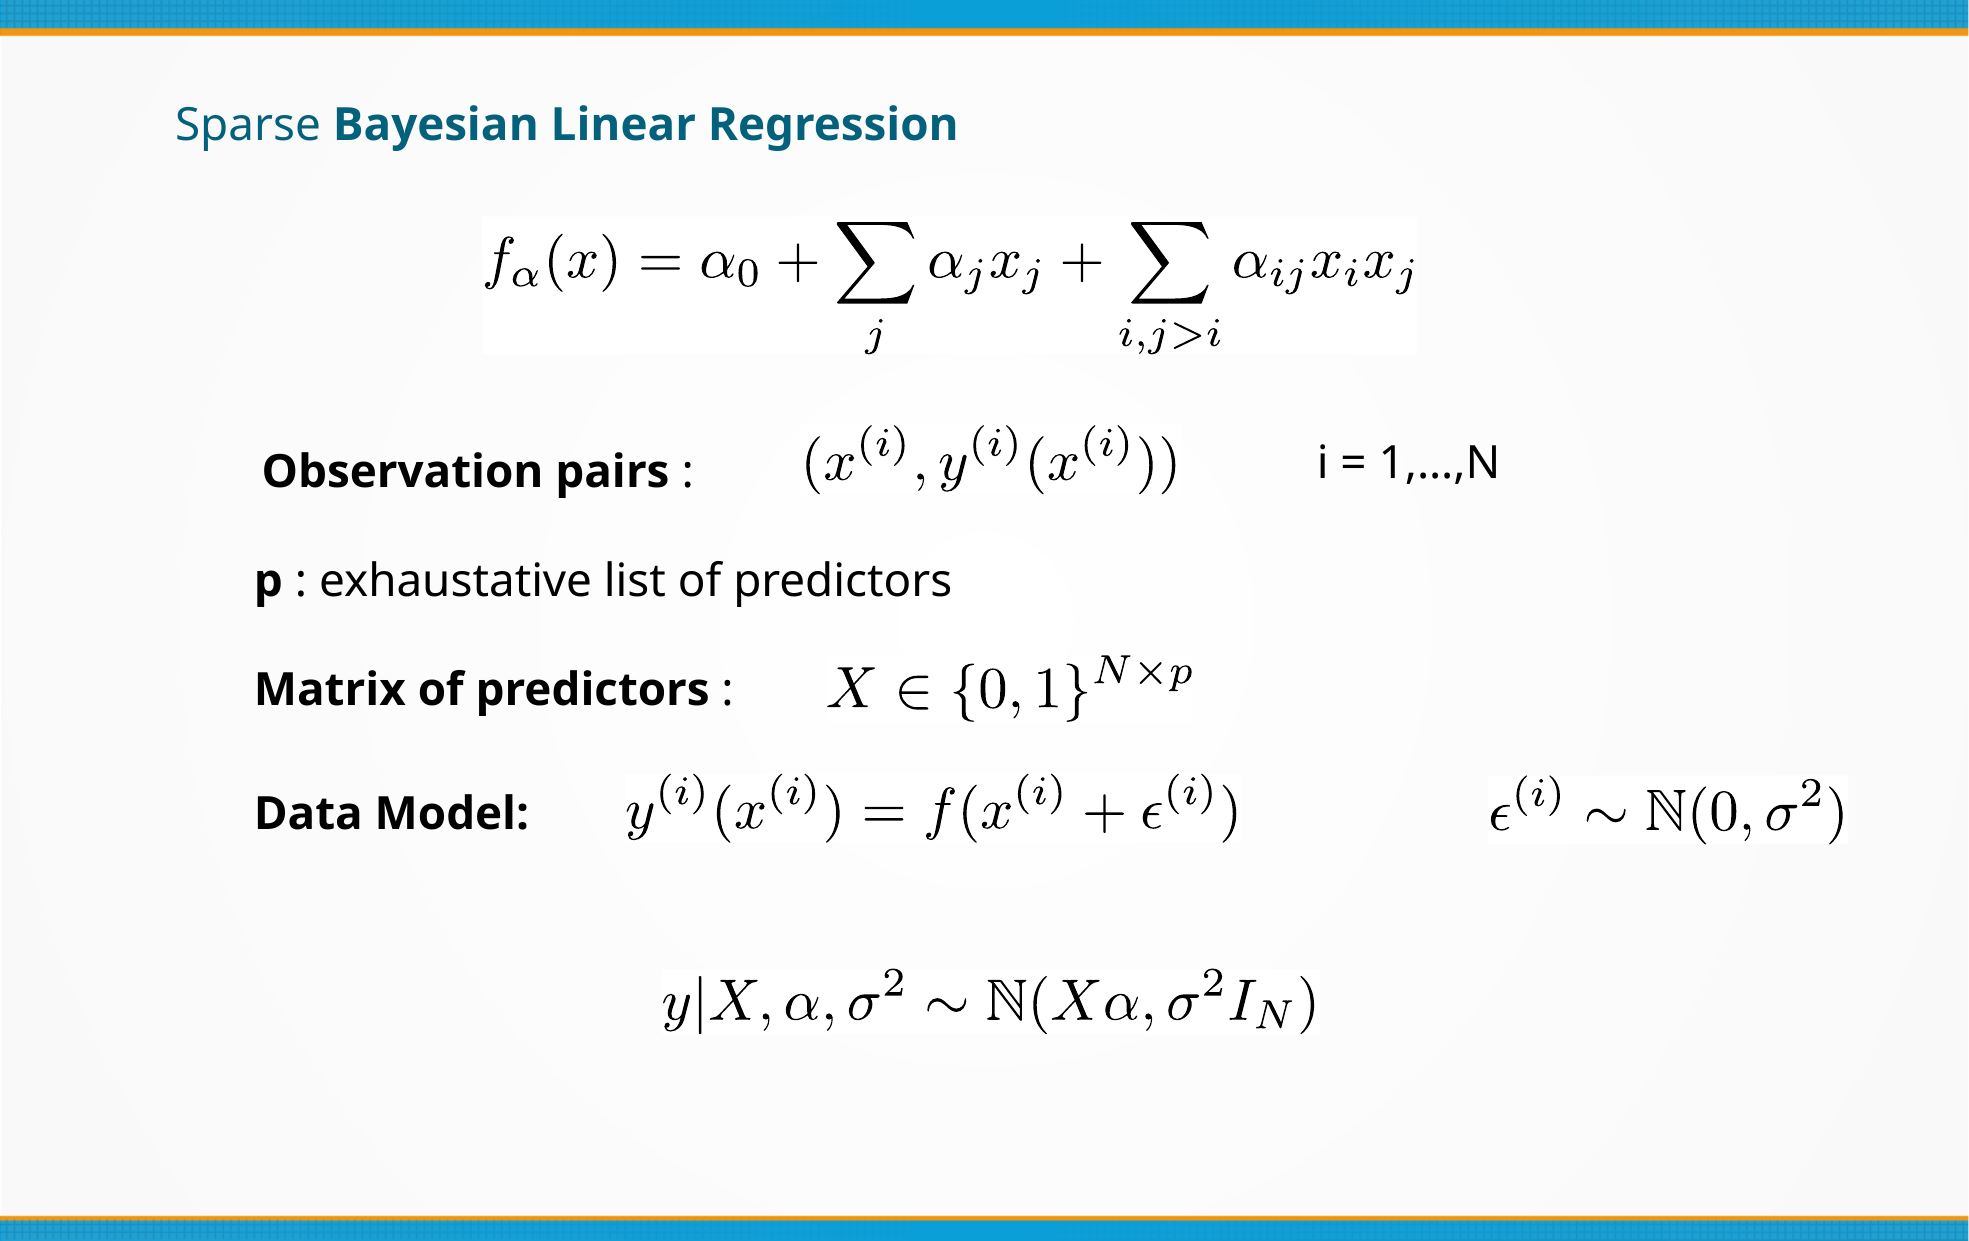

# Sparse Bayesian Linear Regression
i = 1,…,N
Observation pairs :
p : exhaustative list of predictors
Matrix of predictors :
Data Model: